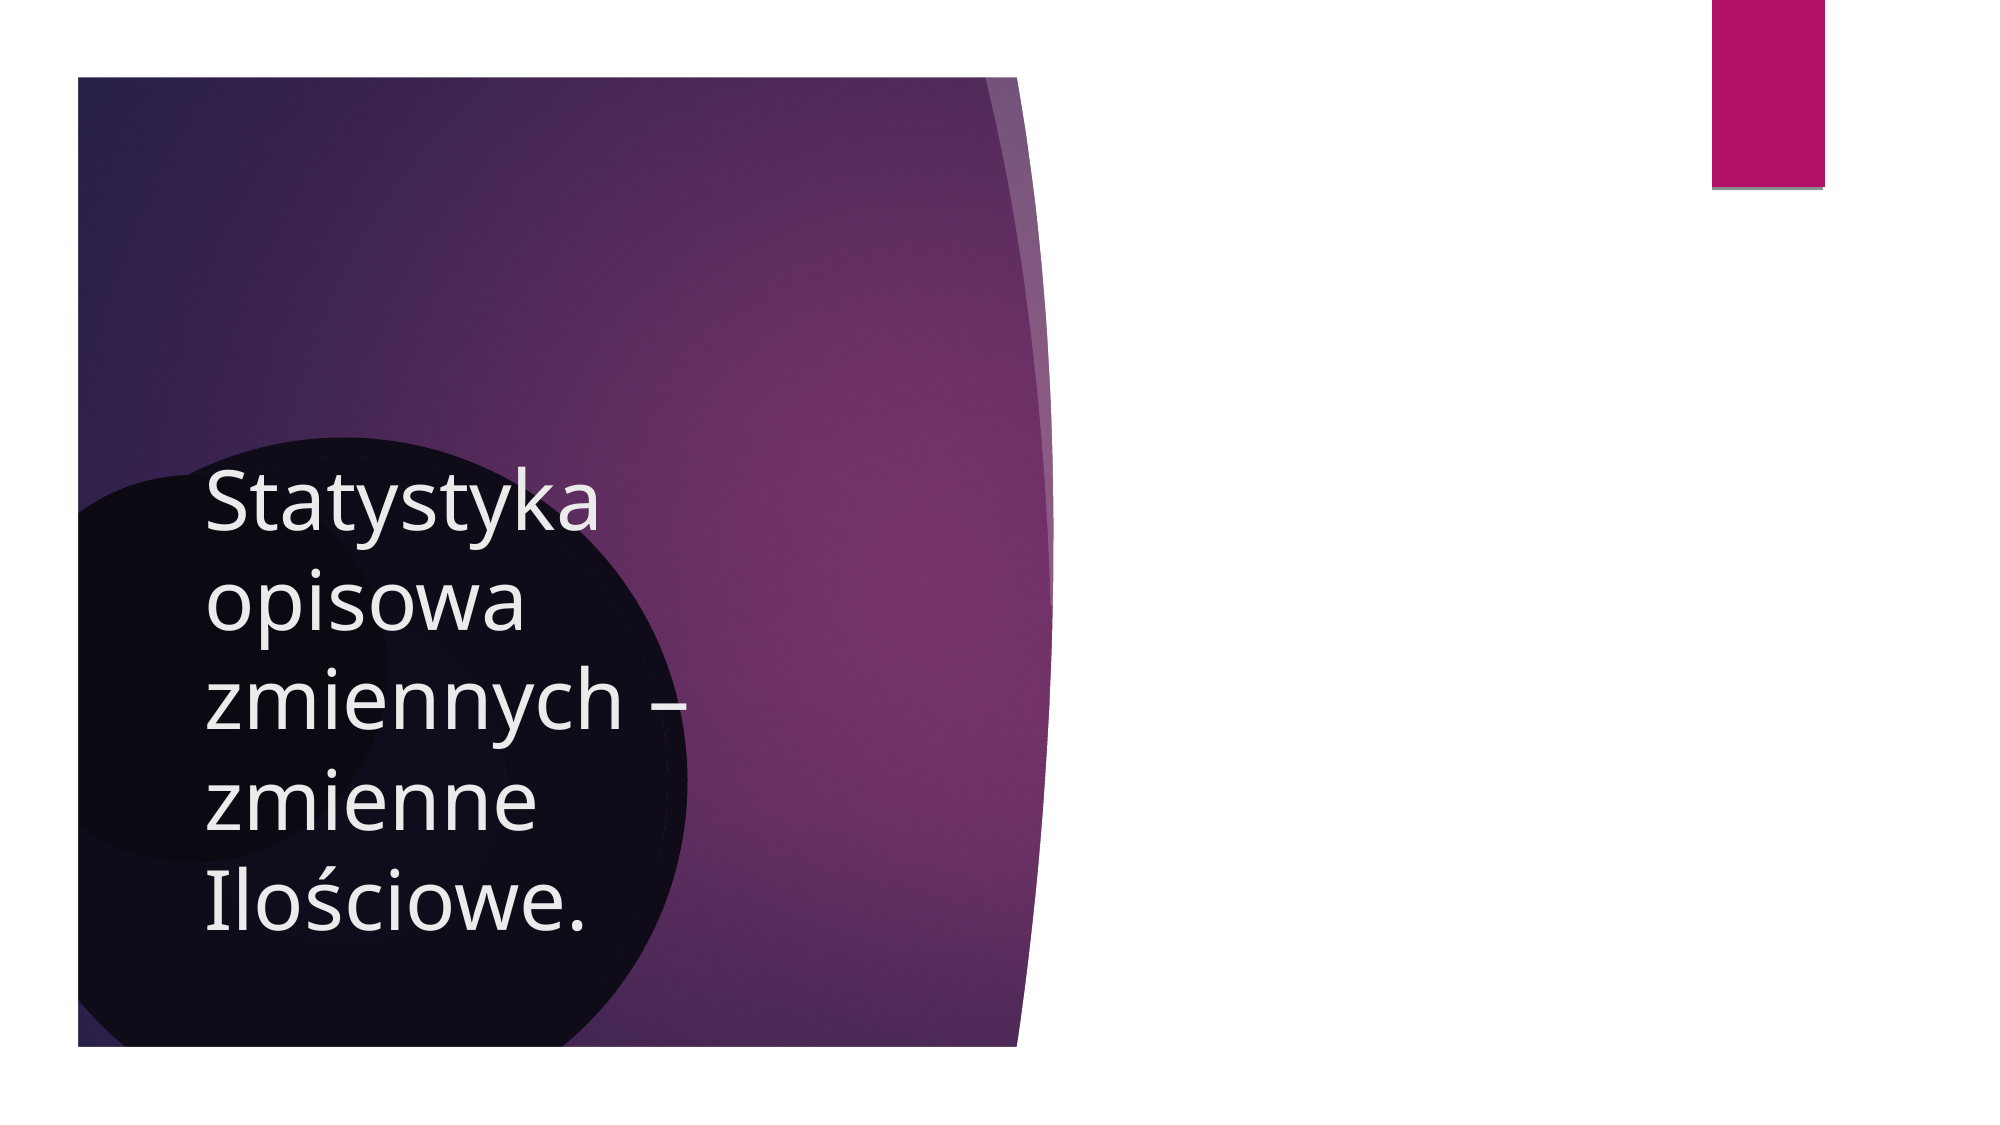

# Statystyka opisowa zmiennych – zmienne Ilościowe.